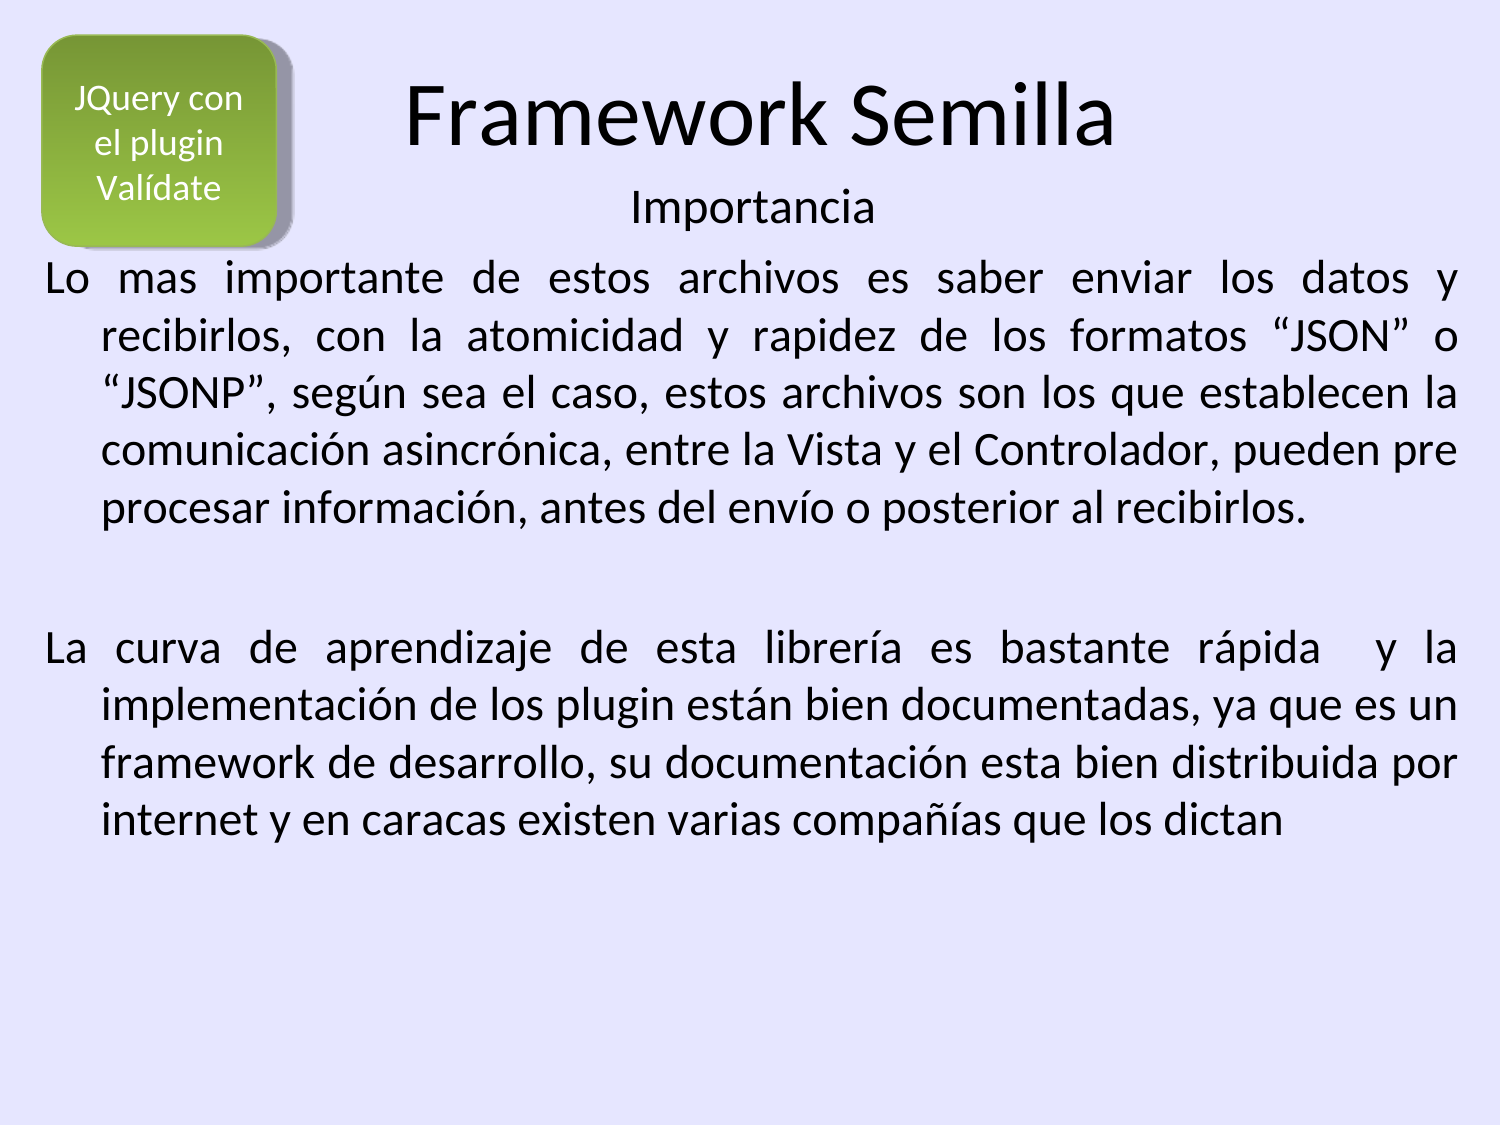

JQuery con el plugin Valídate
Framework Semilla
Importancia
Lo mas importante de estos archivos es saber enviar los datos y recibirlos, con la atomicidad y rapidez de los formatos “JSON” o “JSONP”, según sea el caso, estos archivos son los que establecen la comunicación asincrónica, entre la Vista y el Controlador, pueden pre procesar información, antes del envío o posterior al recibirlos.
La curva de aprendizaje de esta librería es bastante rápida y la implementación de los plugin están bien documentadas, ya que es un framework de desarrollo, su documentación esta bien distribuida por internet y en caracas existen varias compañías que los dictan